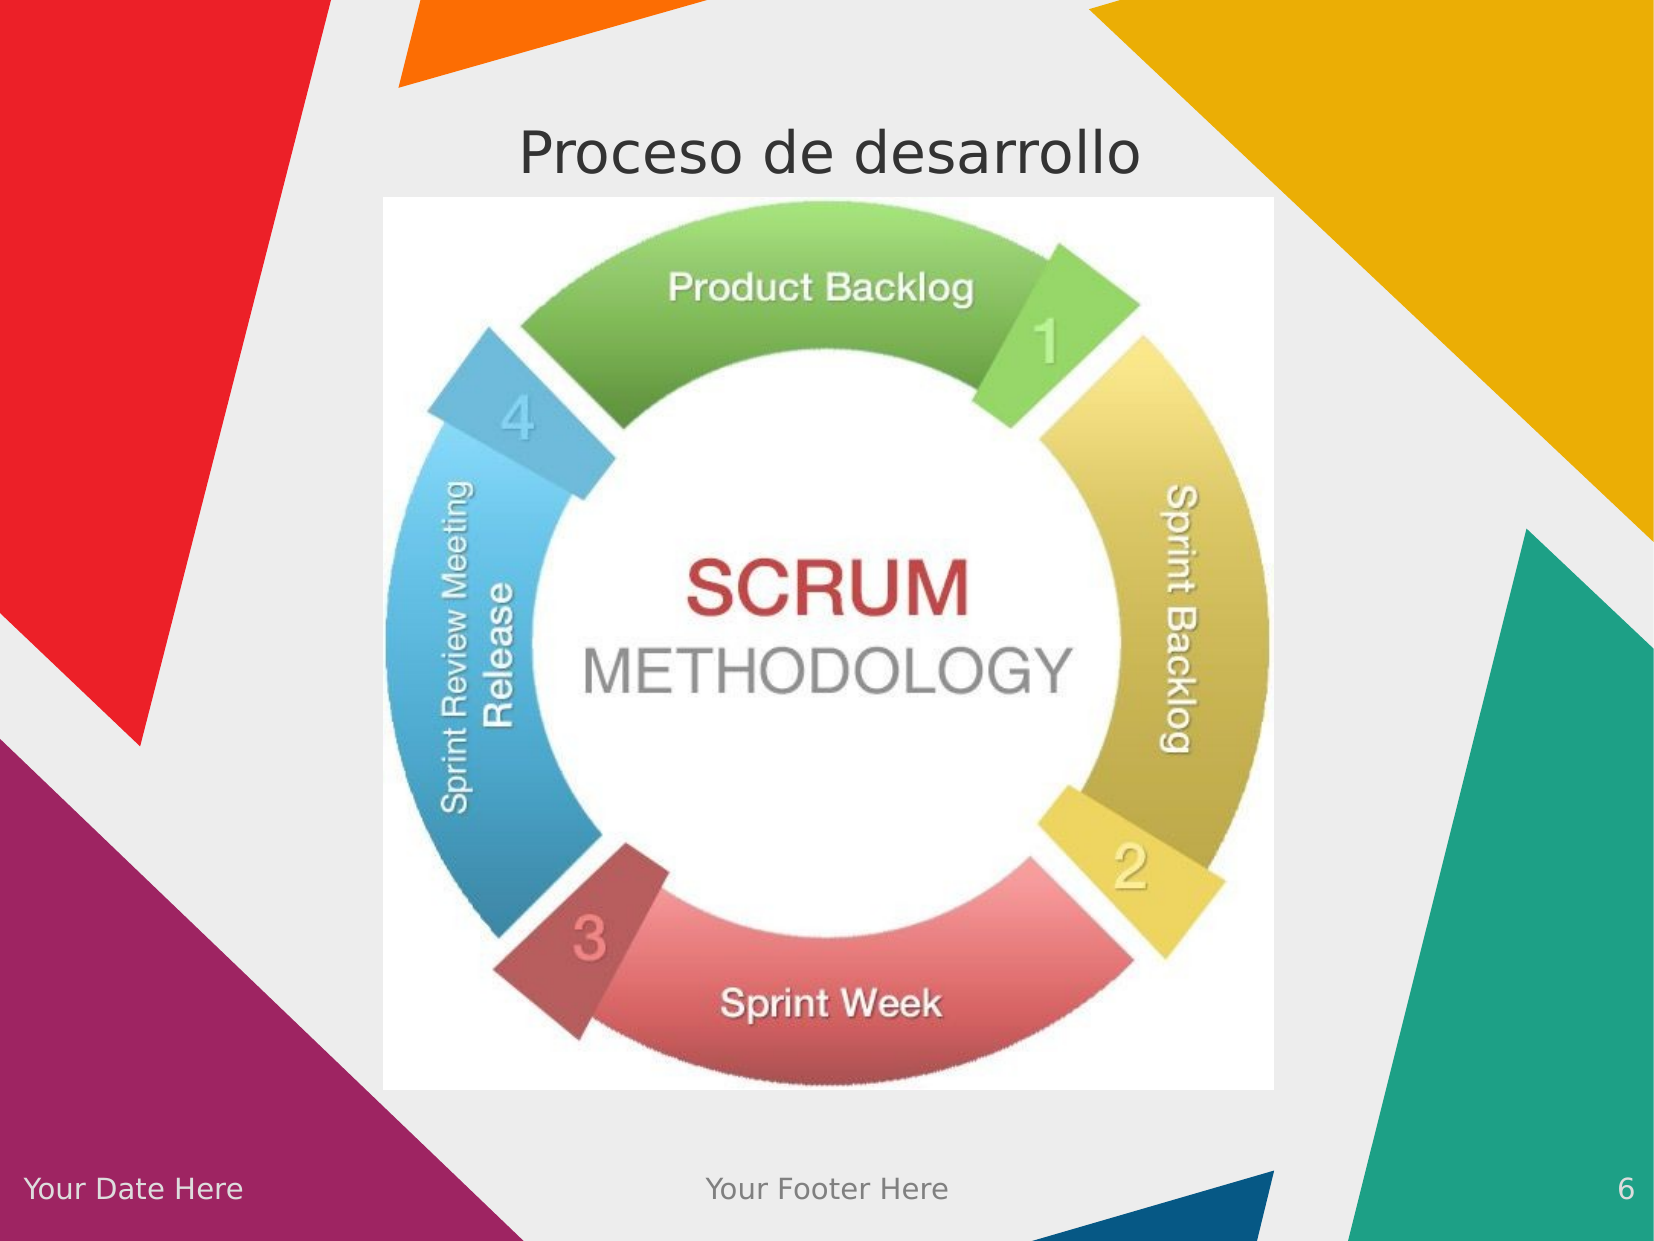

# Proceso de desarrollo
Your Date Here
Your Footer Here
6